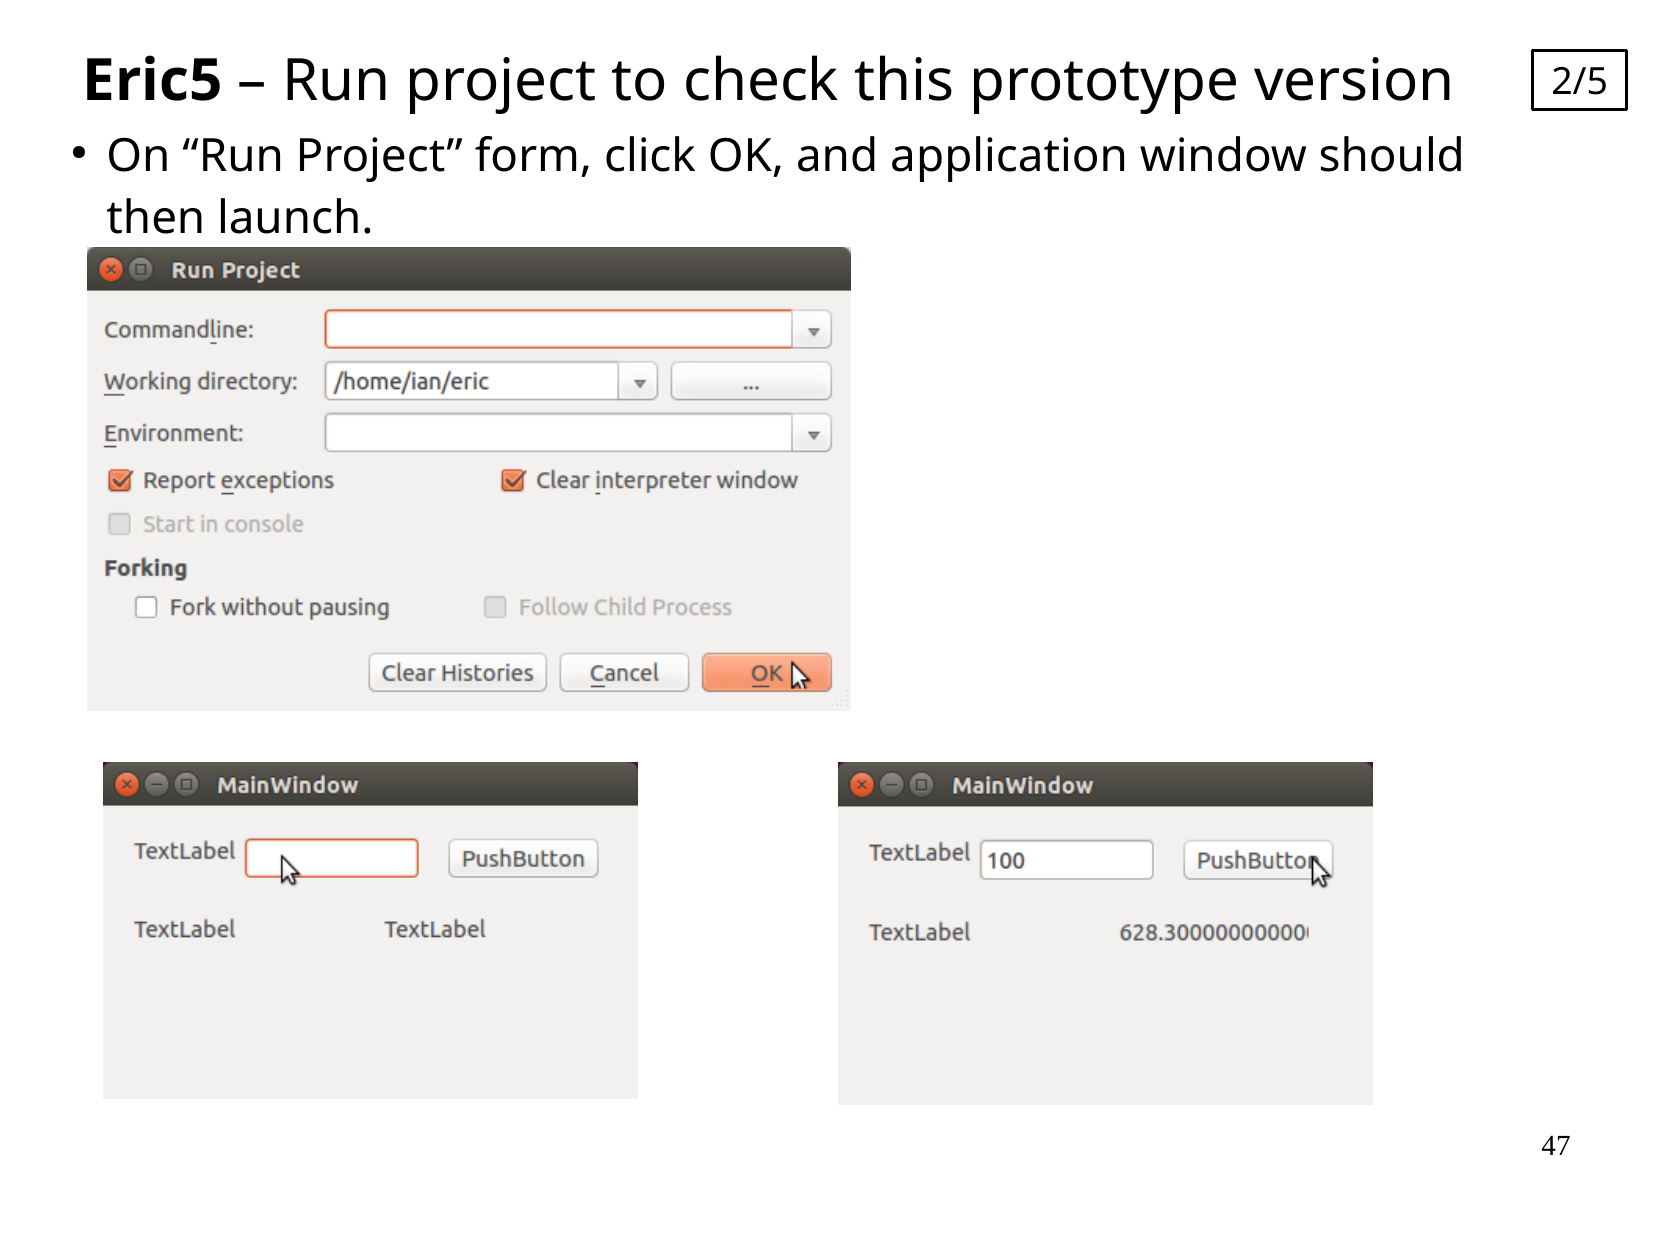

# Eric5 – Run project to check this prototype version
2/5
On “Run Project” form, click OK, and application window should then launch.
47